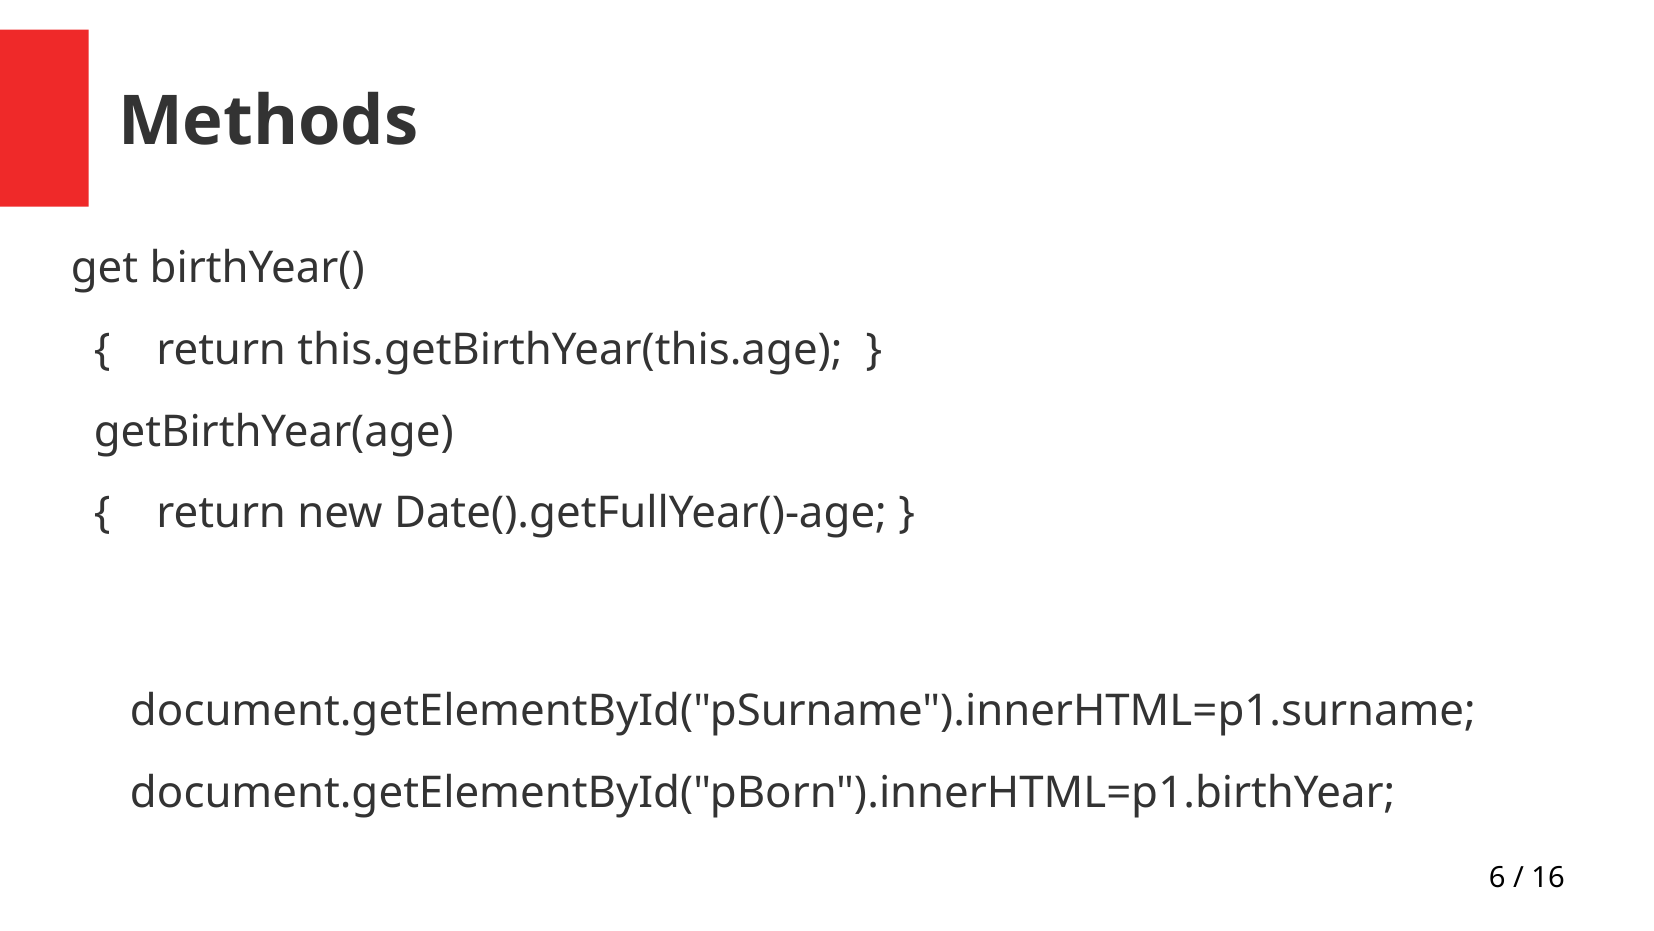

# Methods
get birthYear()
 { return this.getBirthYear(this.age); }
 getBirthYear(age)
 { return new Date().getFullYear()-age; }
document.getElementById("pSurname").innerHTML=p1.surname;
document.getElementById("pBorn").innerHTML=p1.birthYear;
6